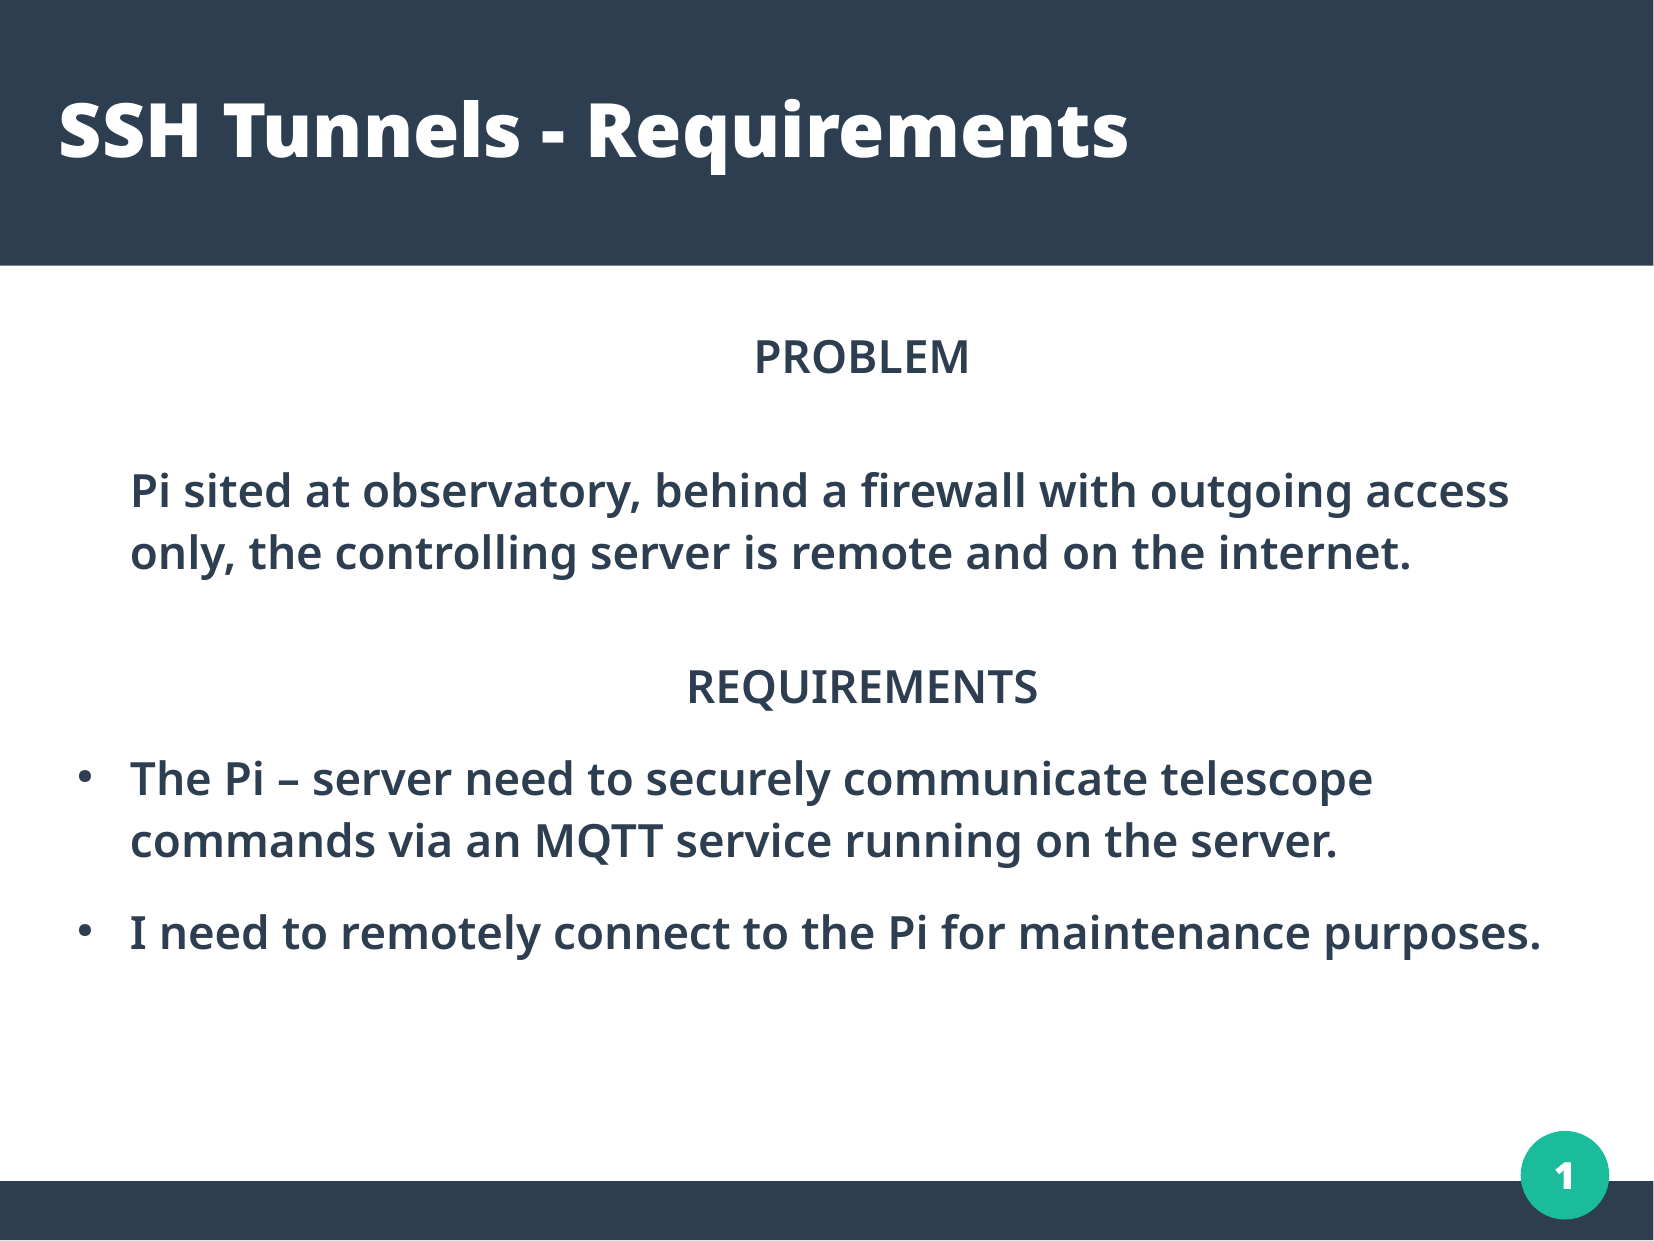

# SSH Tunnels - Requirements
PROBLEM
Pi sited at observatory, behind a firewall with outgoing access only, the controlling server is remote and on the internet.
REQUIREMENTS
The Pi – server need to securely communicate telescope commands via an MQTT service running on the server.
I need to remotely connect to the Pi for maintenance purposes.
1